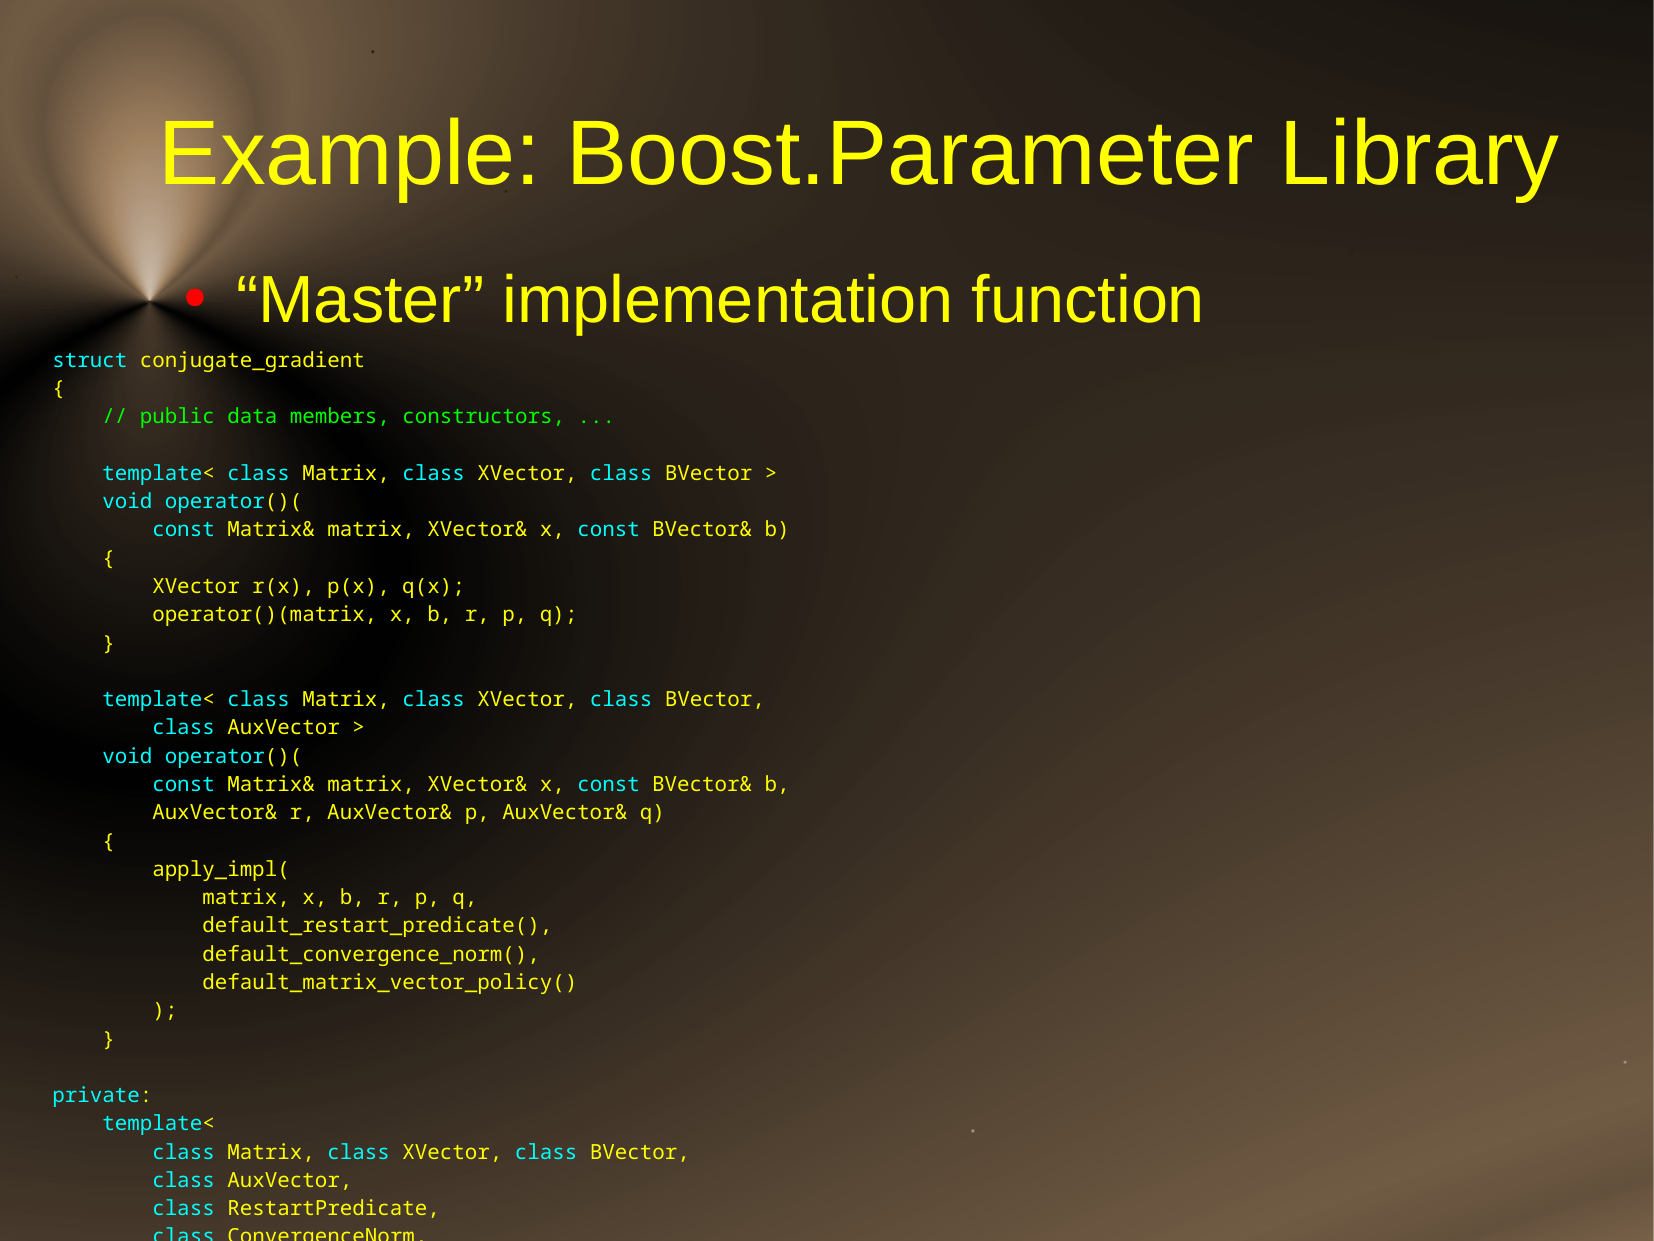

# Example: Boost.Parameter Library
“Master” implementation function
struct conjugate_gradient
{
 // public data members, constructors, ...
 template< class Matrix, class XVector, class BVector >
 void operator()(
 const Matrix& matrix, XVector& x, const BVector& b)
 {
 XVector r(x), p(x), q(x);
 operator()(matrix, x, b, r, p, q);
 }
 template< class Matrix, class XVector, class BVector,
 class AuxVector >
 void operator()(
 const Matrix& matrix, XVector& x, const BVector& b,
 AuxVector& r, AuxVector& p, AuxVector& q)
 {
 apply_impl(
 matrix, x, b, r, p, q,
 default_restart_predicate(),
 default_convergence_norm(),
 default_matrix_vector_policy()
 );
 }
private:
 template<
 class Matrix, class XVector, class BVector,
 class AuxVector,
 class RestartPredicate,
 class ConvergenceNorm,
 class MatrixVectorPolicy
 >
 void apply_impl(
 const Matrix& matrix, XVector& x, const BVector& b,
 AuxVector& r, AuxVector& p, AuxVector& q,
 const RestartPredicate& restart_predicate,
 const ConvergenceNorm& convergence_norm,
 const MatrixVectorPolicy& matrix_vector_policy)
 { /* actual CG implementation here */ }
};